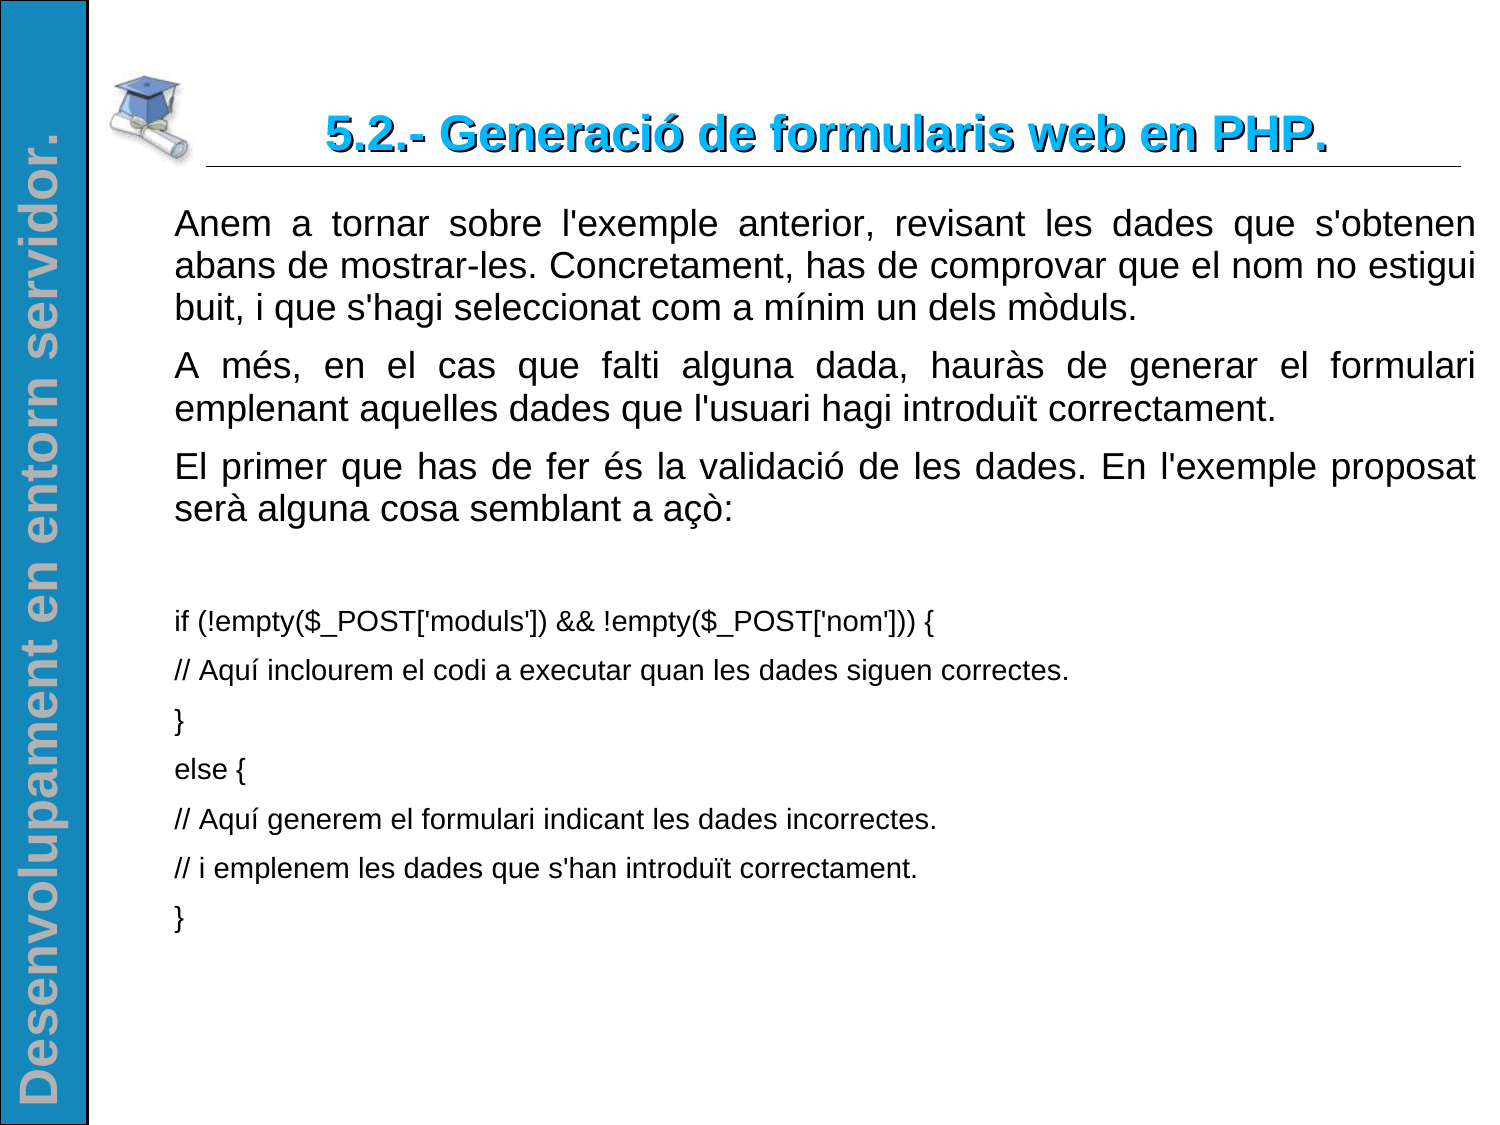

# 5.2.- Generació de formularis web en PHP.
Anem a tornar sobre l'exemple anterior, revisant les dades que s'obtenen abans de mostrar-les. Concretament, has de comprovar que el nom no estigui buit, i que s'hagi seleccionat com a mínim un dels mòduls.
A més, en el cas que falti alguna dada, hauràs de generar el formulari emplenant aquelles dades que l'usuari hagi introduït correctament.
El primer que has de fer és la validació de les dades. En l'exemple proposat serà alguna cosa semblant a açò:
if (!empty($_POST['moduls']) && !empty($_POST['nom'])) {
// Aquí inclourem el codi a executar quan les dades siguen correctes.
}
else {
// Aquí generem el formulari indicant les dades incorrectes.
// i emplenem les dades que s'han introduït correctament.
}